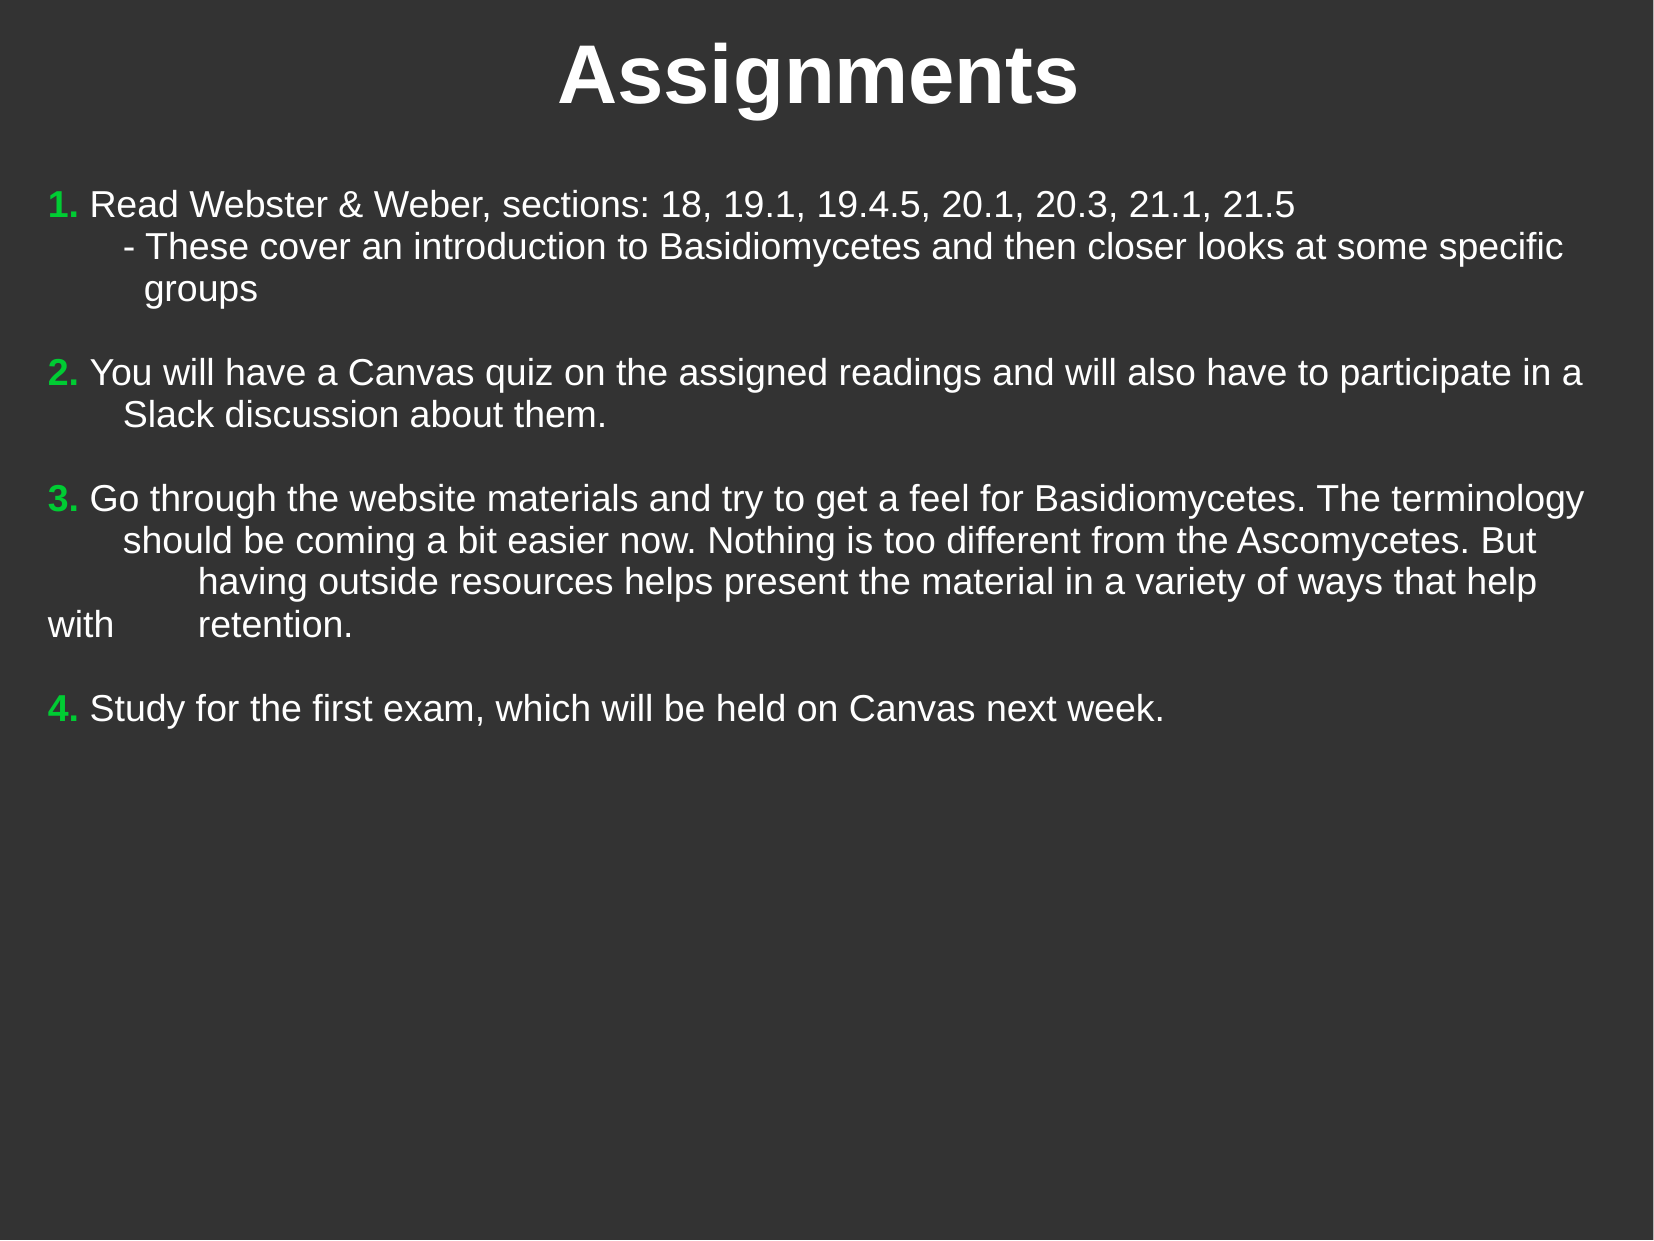

Assignments
1. Read Webster & Weber, sections: 18, 19.1, 19.4.5, 20.1, 20.3, 21.1, 21.5
	- These cover an introduction to Basidiomycetes and then closer looks at some specific 	 groups
2. You will have a Canvas quiz on the assigned readings and will also have to participate in a 	Slack discussion about them.
3. Go through the website materials and try to get a feel for Basidiomycetes. The terminology 	should be coming a bit easier now. Nothing is too different from the Ascomycetes. But 		having outside resources helps present the material in a variety of ways that help with 	retention.
4. Study for the first exam, which will be held on Canvas next week.